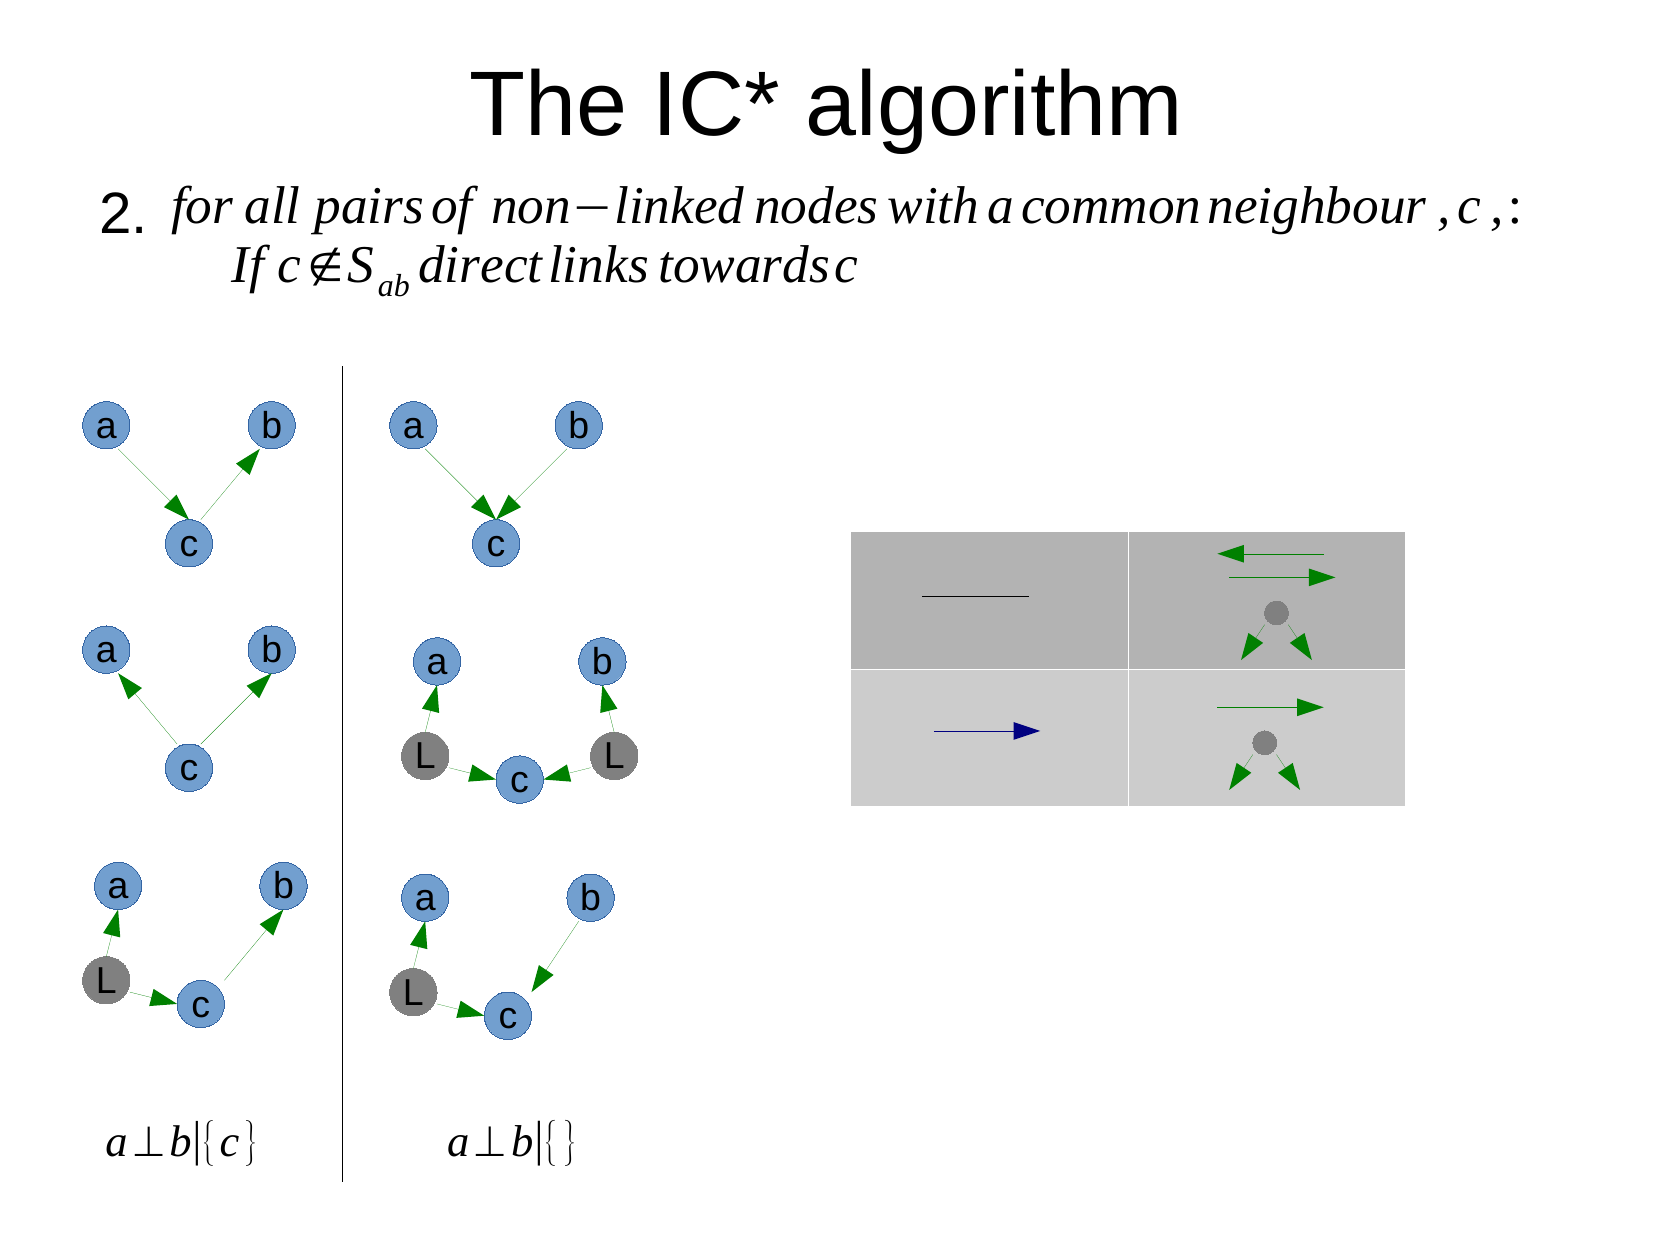

# The IC* algorithm
2.
a
b
a
b
c
c
| | |
| --- | --- |
| | |
a
b
a
b
L
L
c
c
a
b
a
b
L
L
c
c